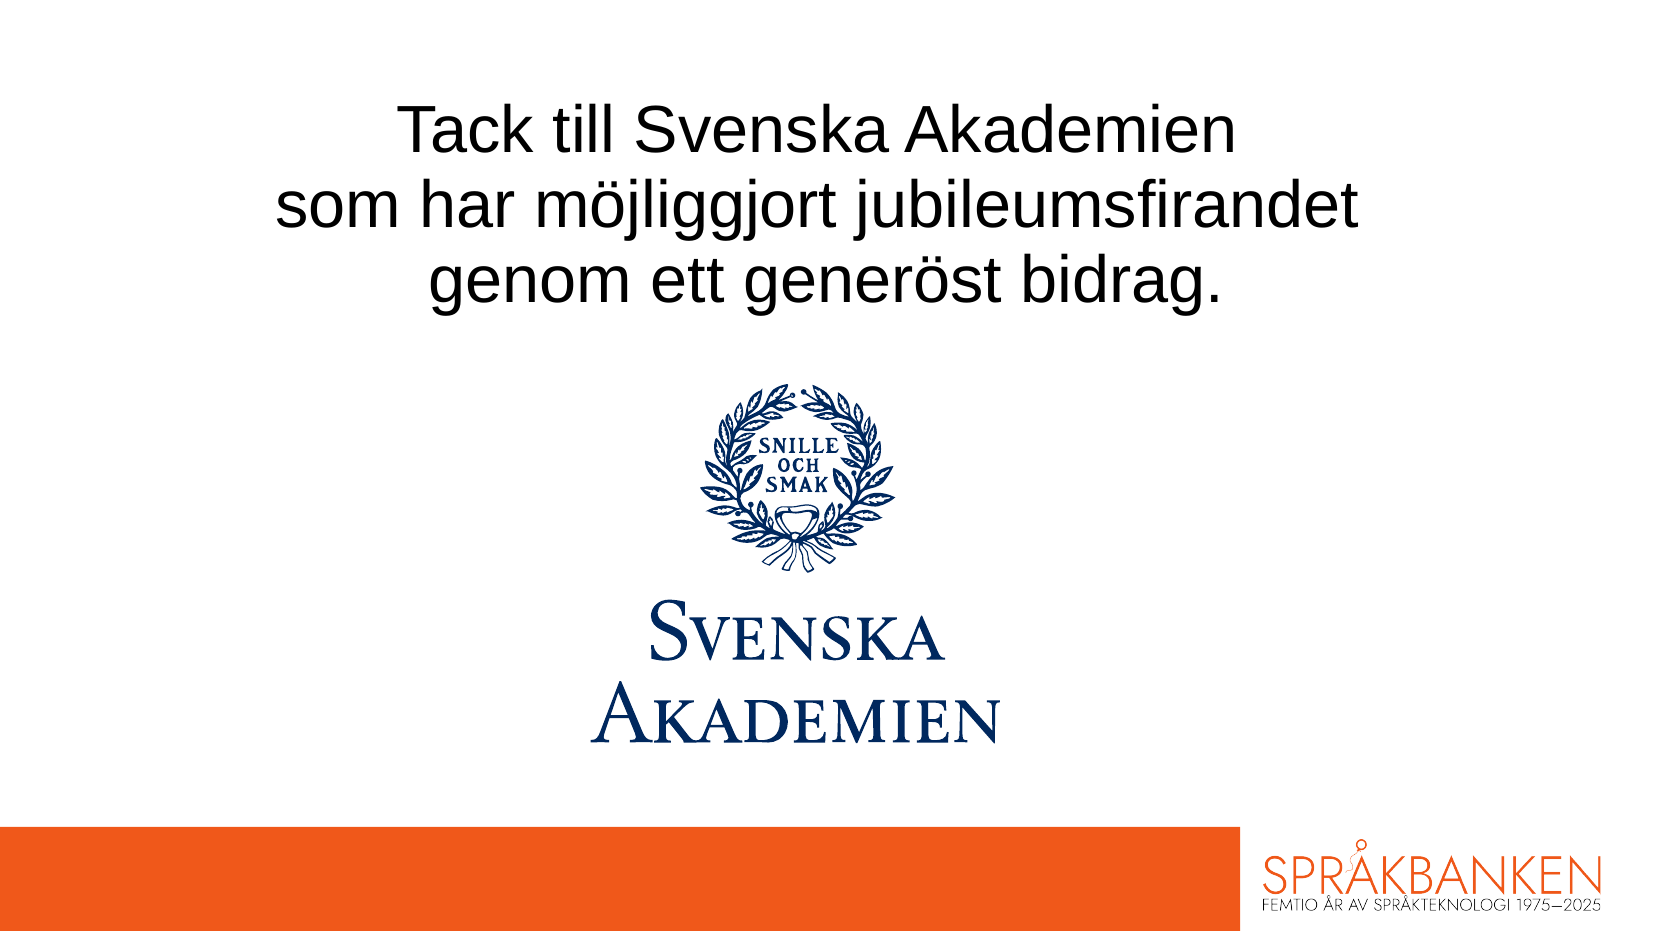

Tack till Svenska Akademien
som har möjliggjort jubileumsfirandet
genom ett generöst bidrag.